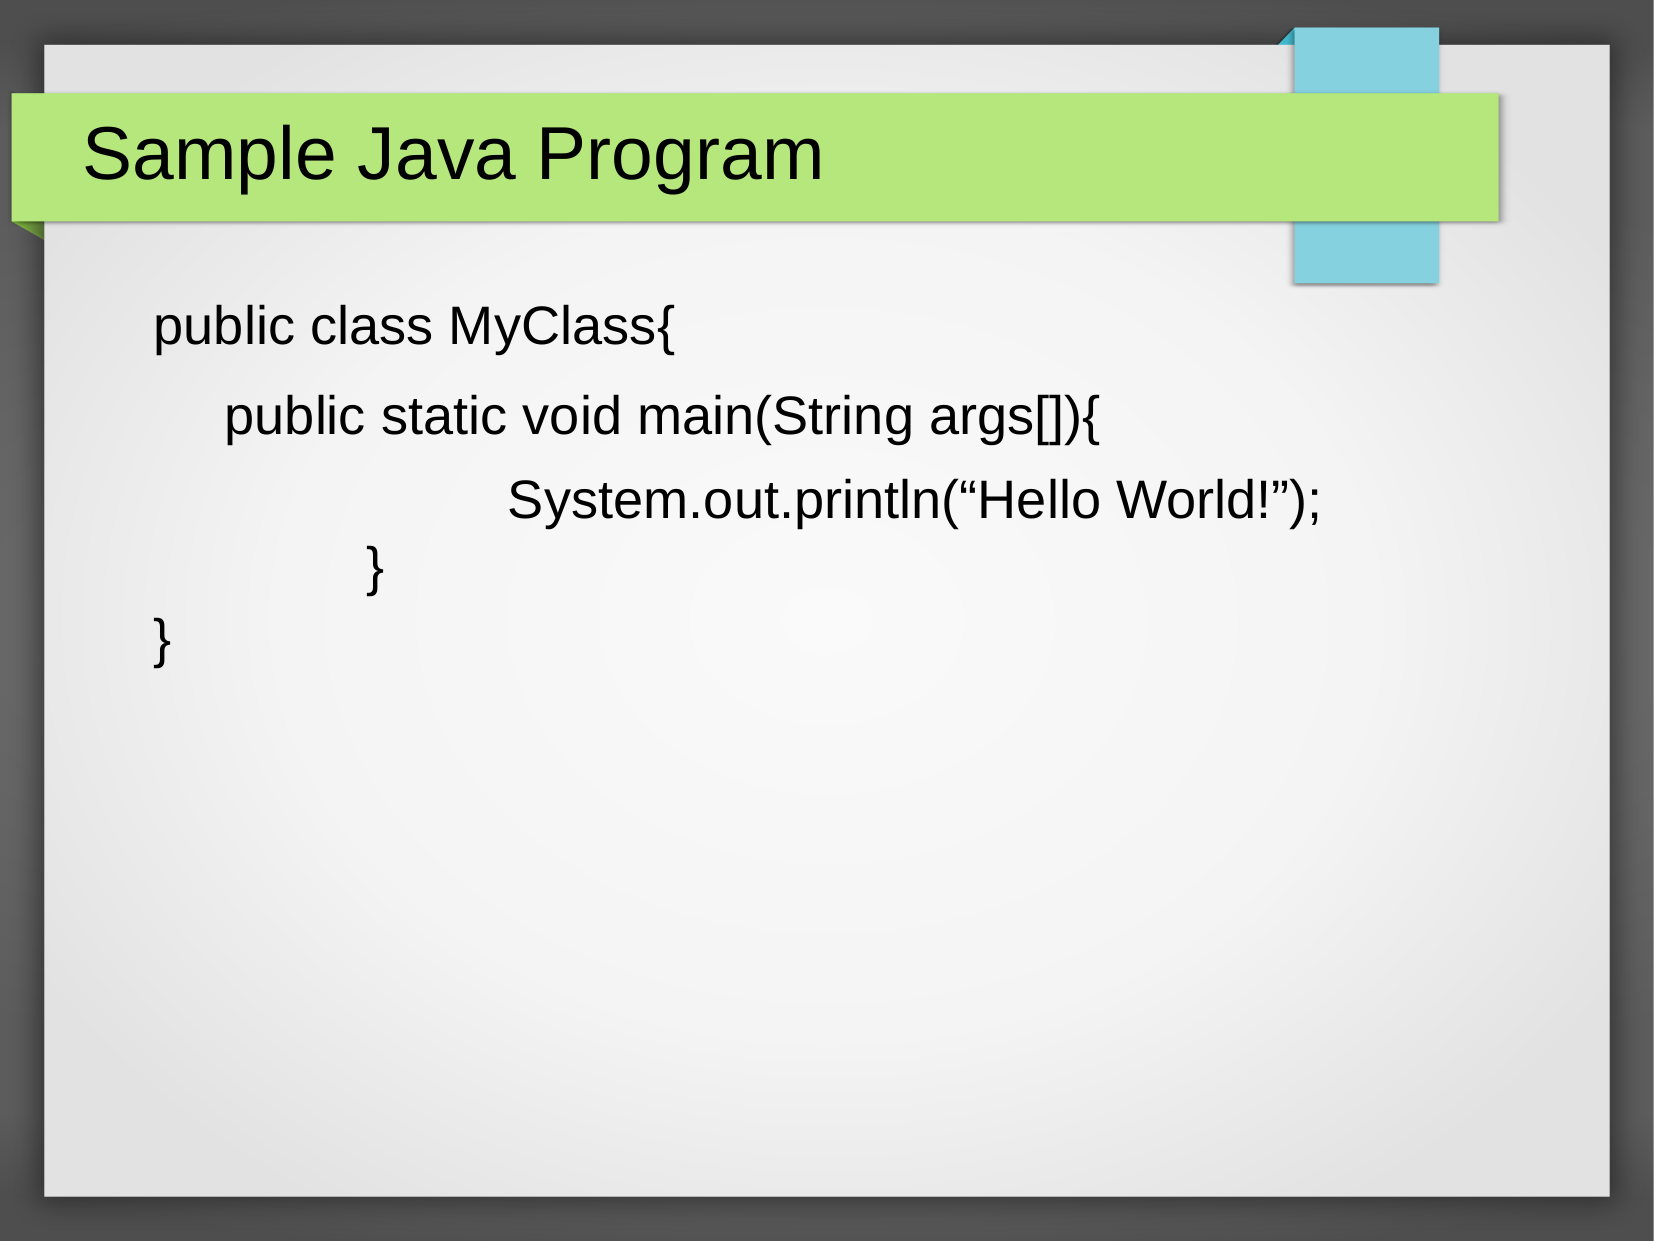

# Sample Java Program
public class MyClass{
public static void main(String args[]){
System.out.println(“Hello World!”);
}
}